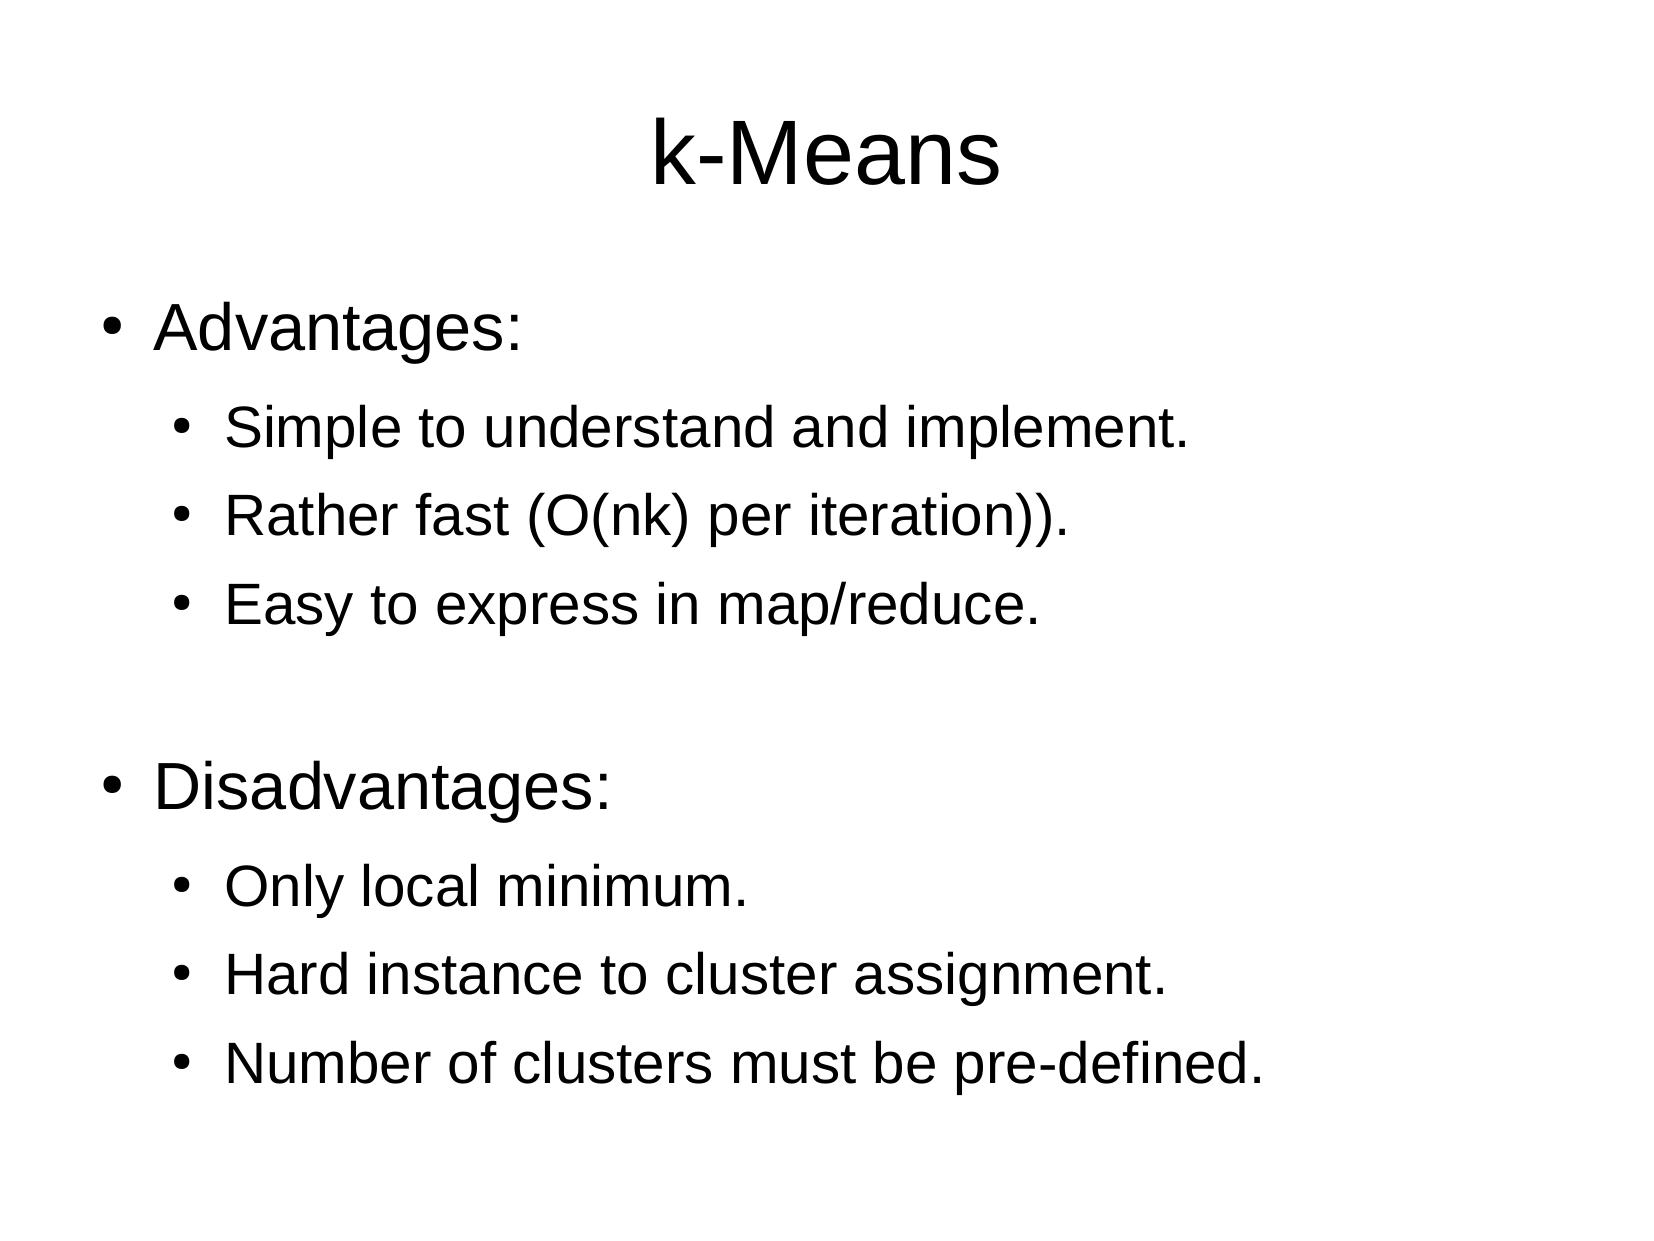

# k-Means
Advantages:
Simple to understand and implement.
Rather fast (O(nk) per iteration)).
Easy to express in map/reduce.
Disadvantages:
Only local minimum.
Hard instance to cluster assignment.
Number of clusters must be pre-defined.